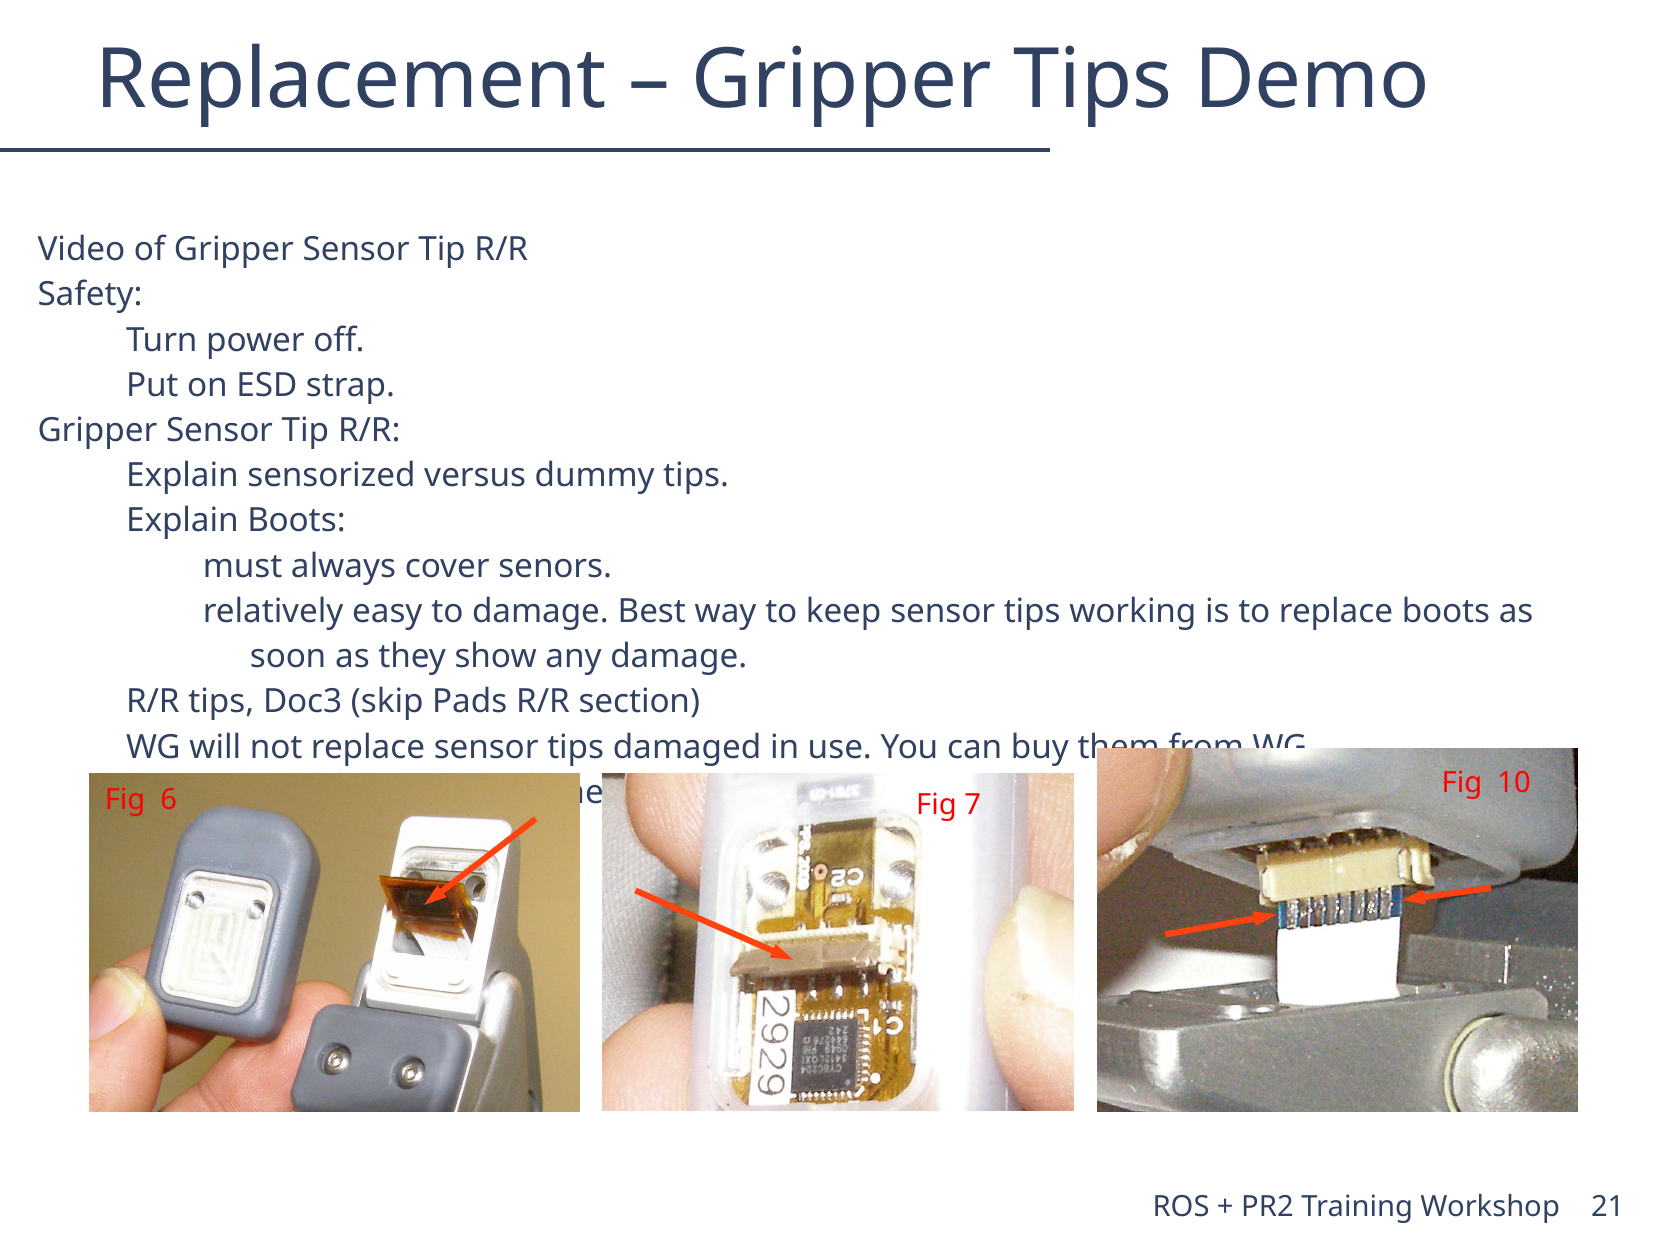

# Replacement – Gripper Tips Demo
Video of Gripper Sensor Tip R/R
Safety:
Turn power off.
Put on ESD strap.
Gripper Sensor Tip R/R:
Explain sensorized versus dummy tips.
Explain Boots:
must always cover senors.
relatively easy to damage. Best way to keep sensor tips working is to replace boots as soon as they show any damage.
R/R tips, Doc3 (skip Pads R/R section)
WG will not replace sensor tips damaged in use. You can buy them from WG.
WG will replace boots if you need them.
Fig 10
Fig 6
Fig 7